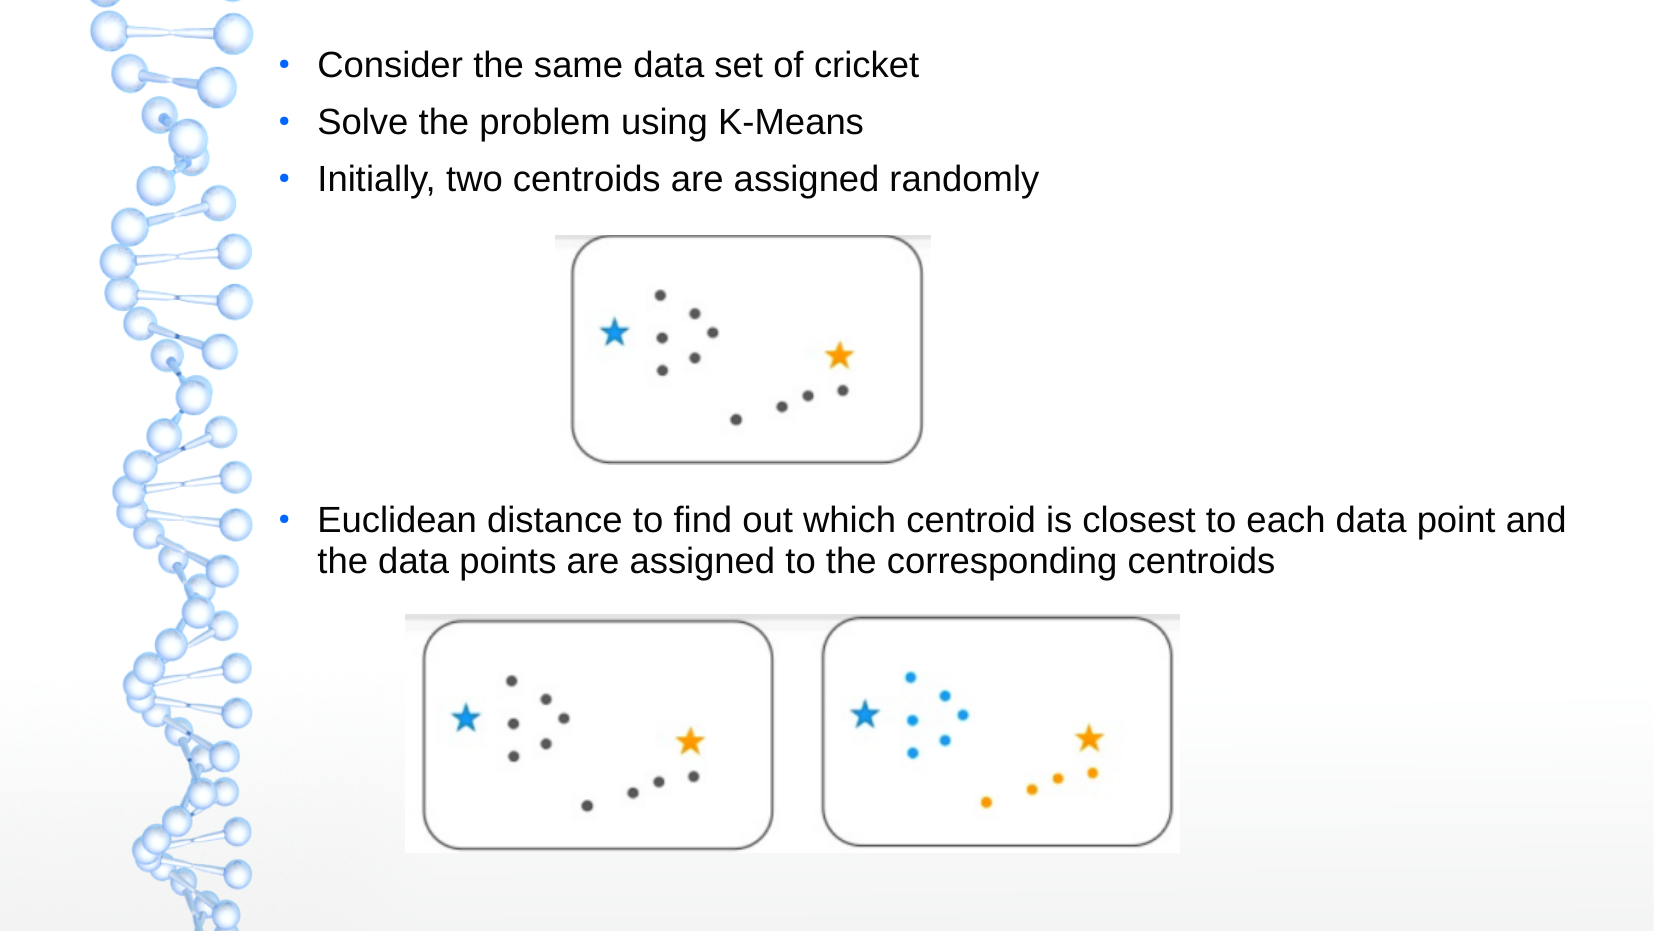

# Consider the same data set of cricket
Solve the problem using K-Means
Initially, two centroids are assigned randomly
Euclidean distance to find out which centroid is closest to each data point and the data points are assigned to the corresponding centroids